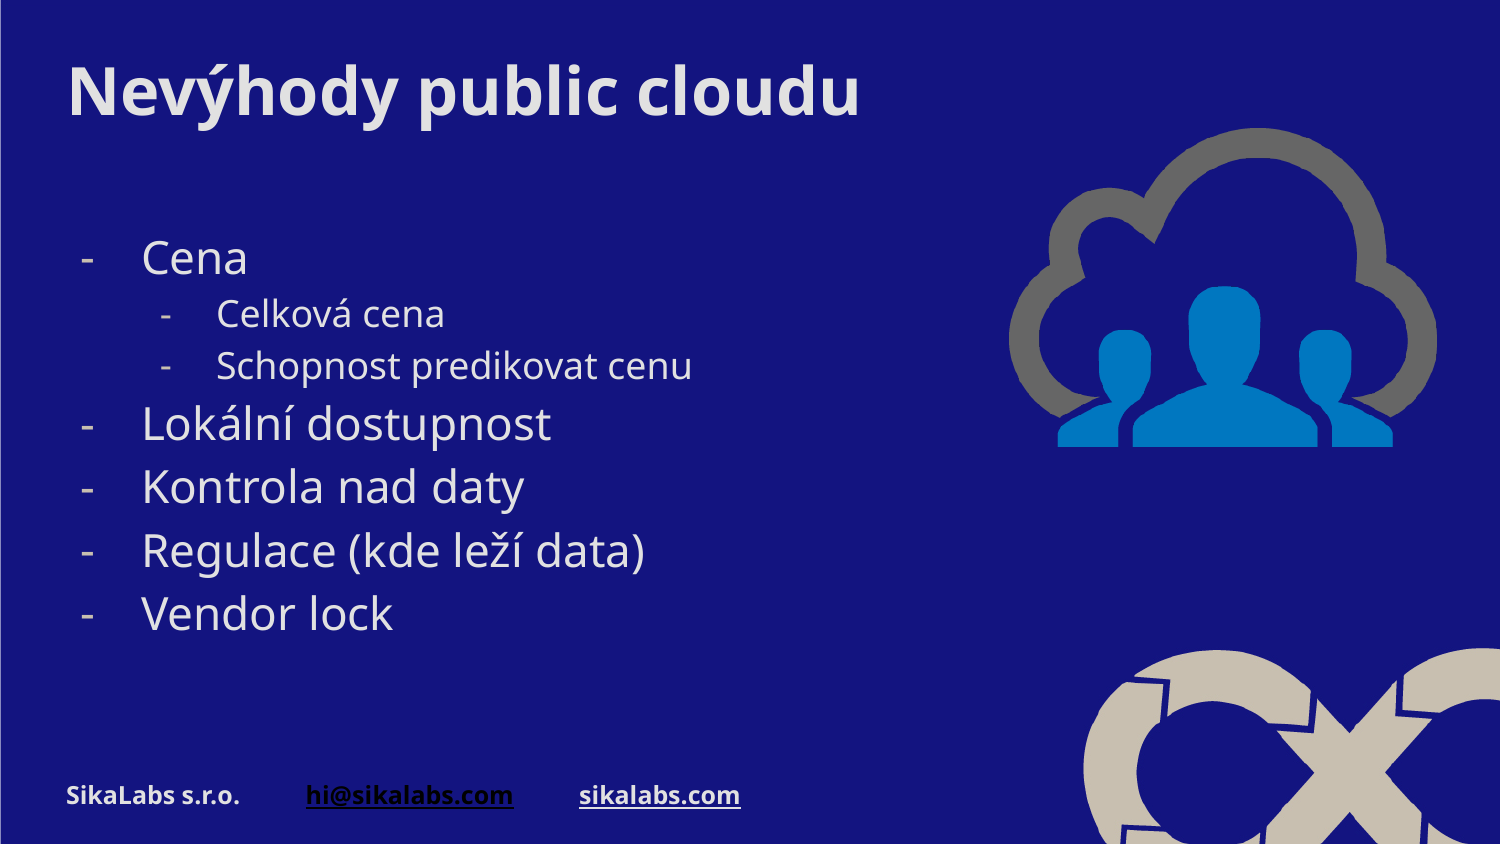

# Nevýhody public cloudu
Cena
Celková cena
Schopnost predikovat cenu
Lokální dostupnost
Kontrola nad daty
Regulace (kde leží data)
Vendor lock